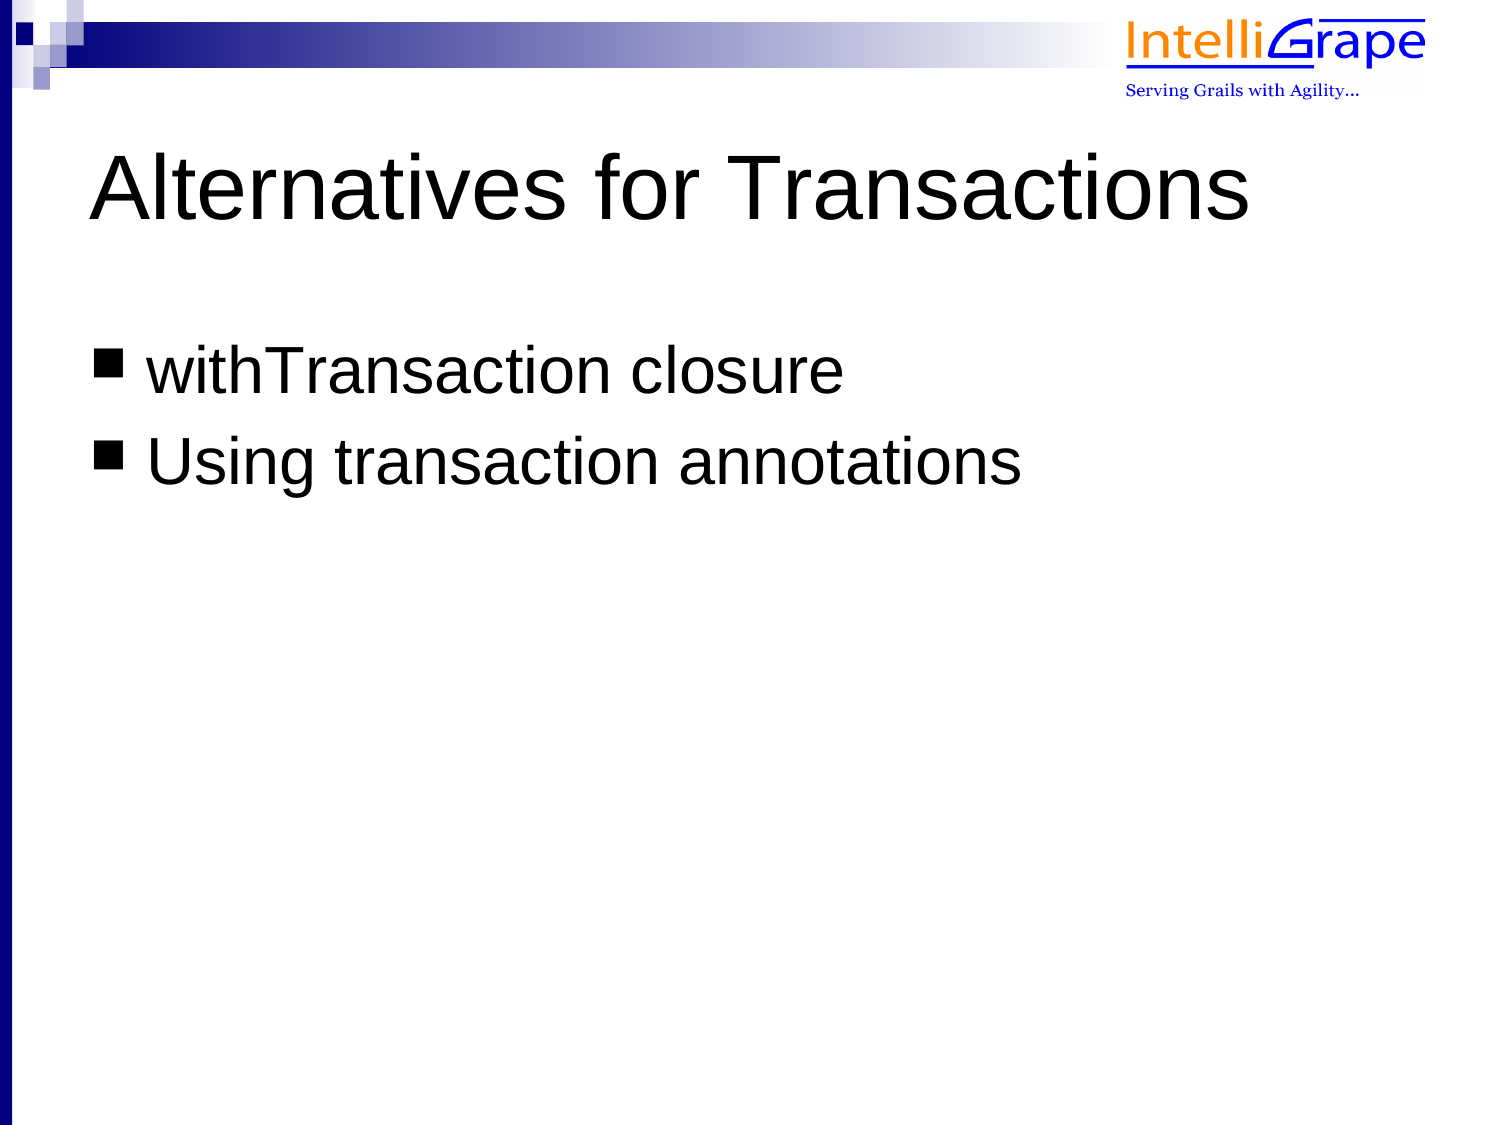

# Alternatives for Transactions
withTransaction closure
Using transaction annotations